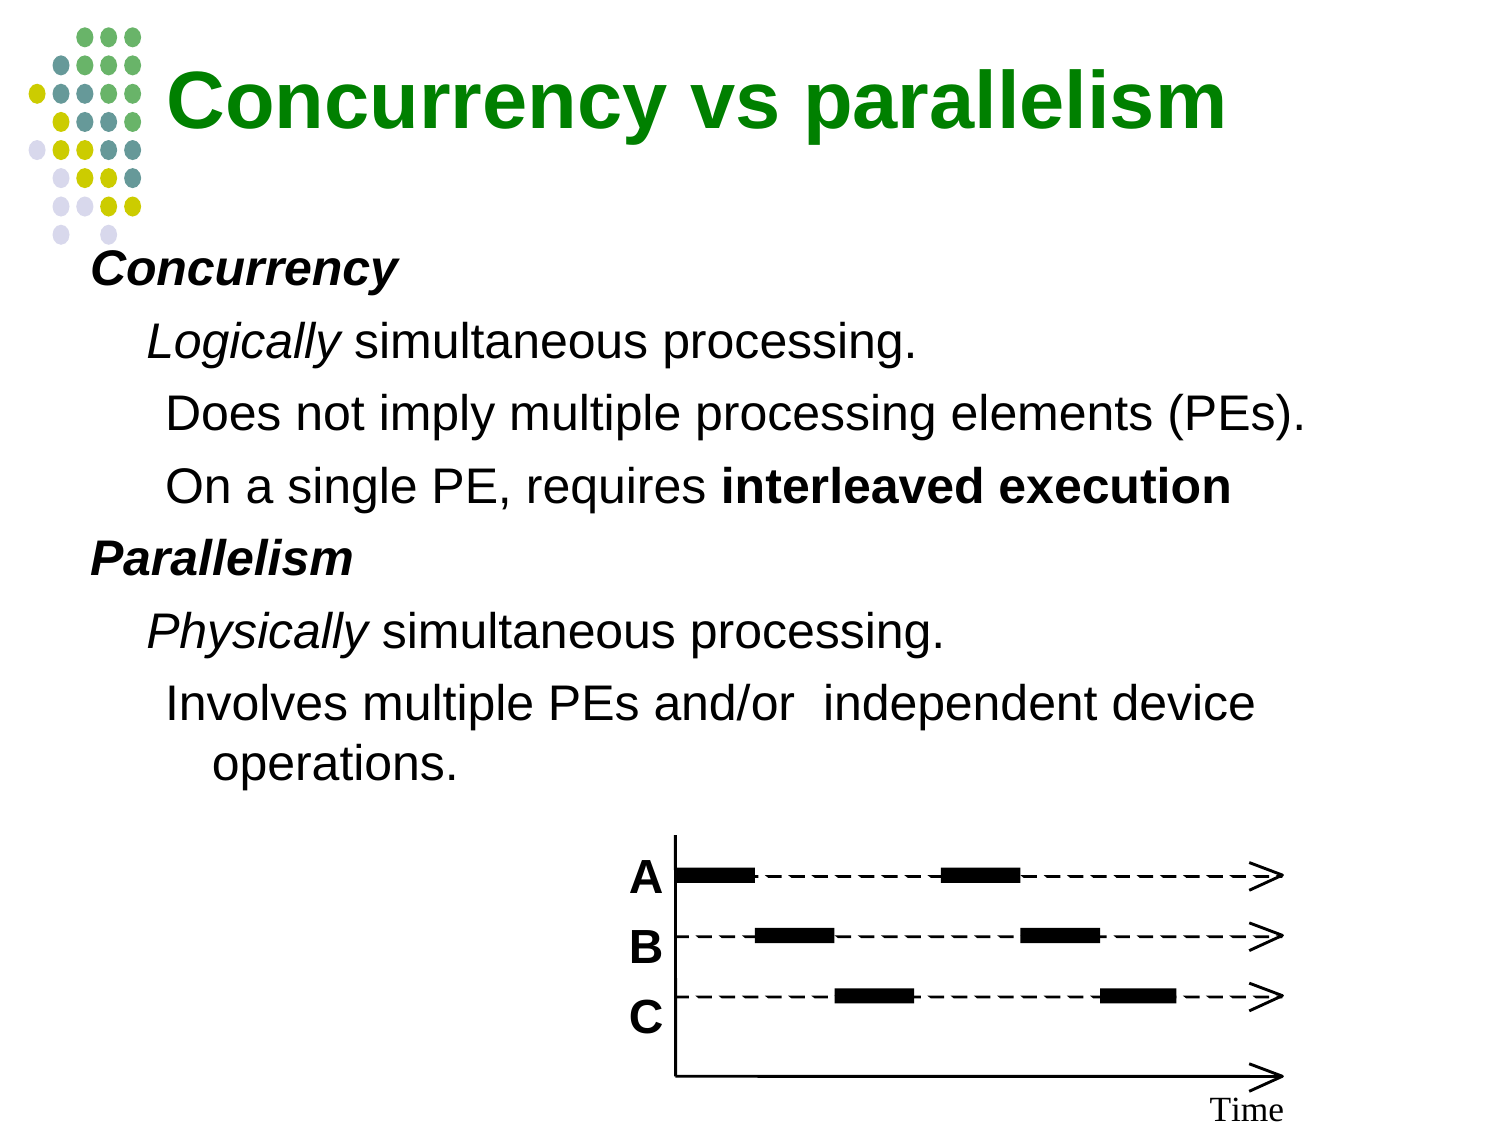

# Concurrency vs parallelism
Concurrency
	Logically simultaneous processing.
Does not imply multiple processing elements (PEs).
On a single PE, requires interleaved execution
Parallelism
	Physically simultaneous processing.
Involves multiple PEs and/or independent device operations.
B
C
Time
A